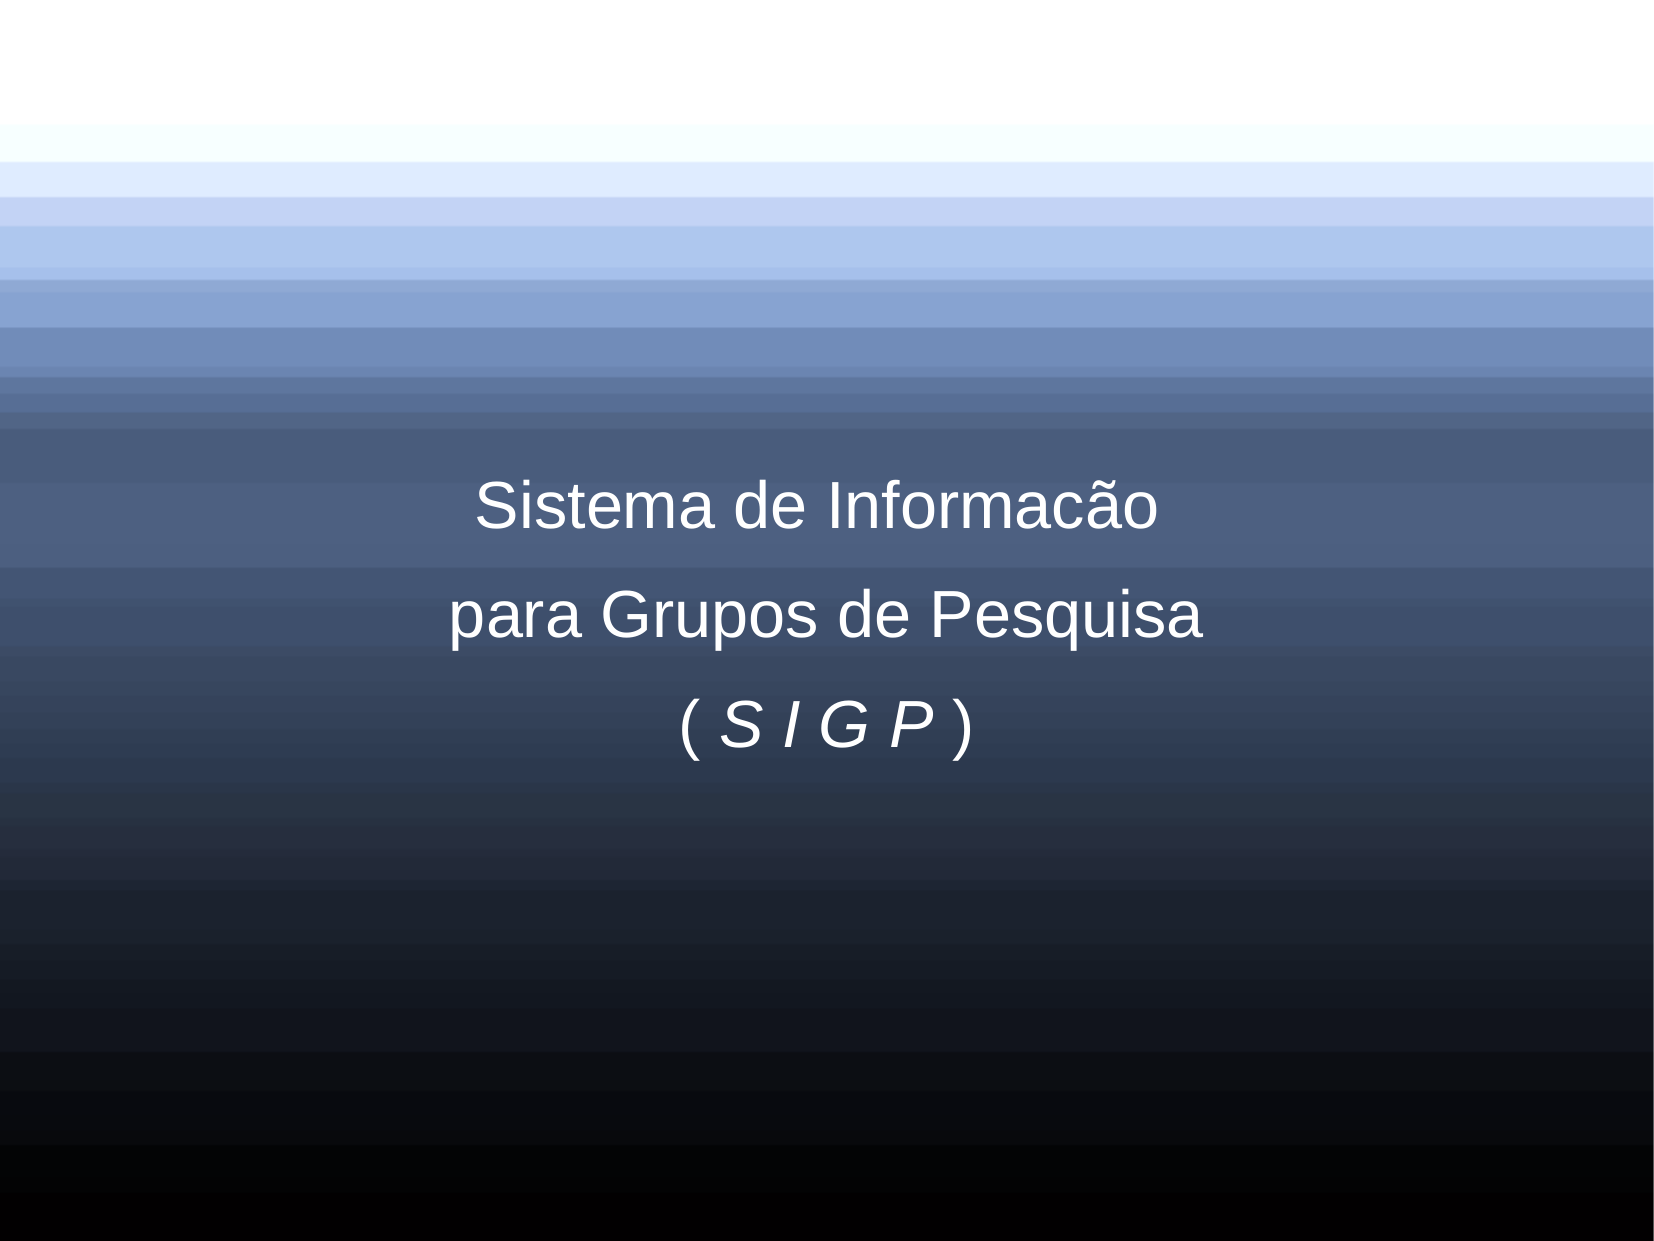

# Sistema de Informacão
para Grupos de Pesquisa
( S I G P )